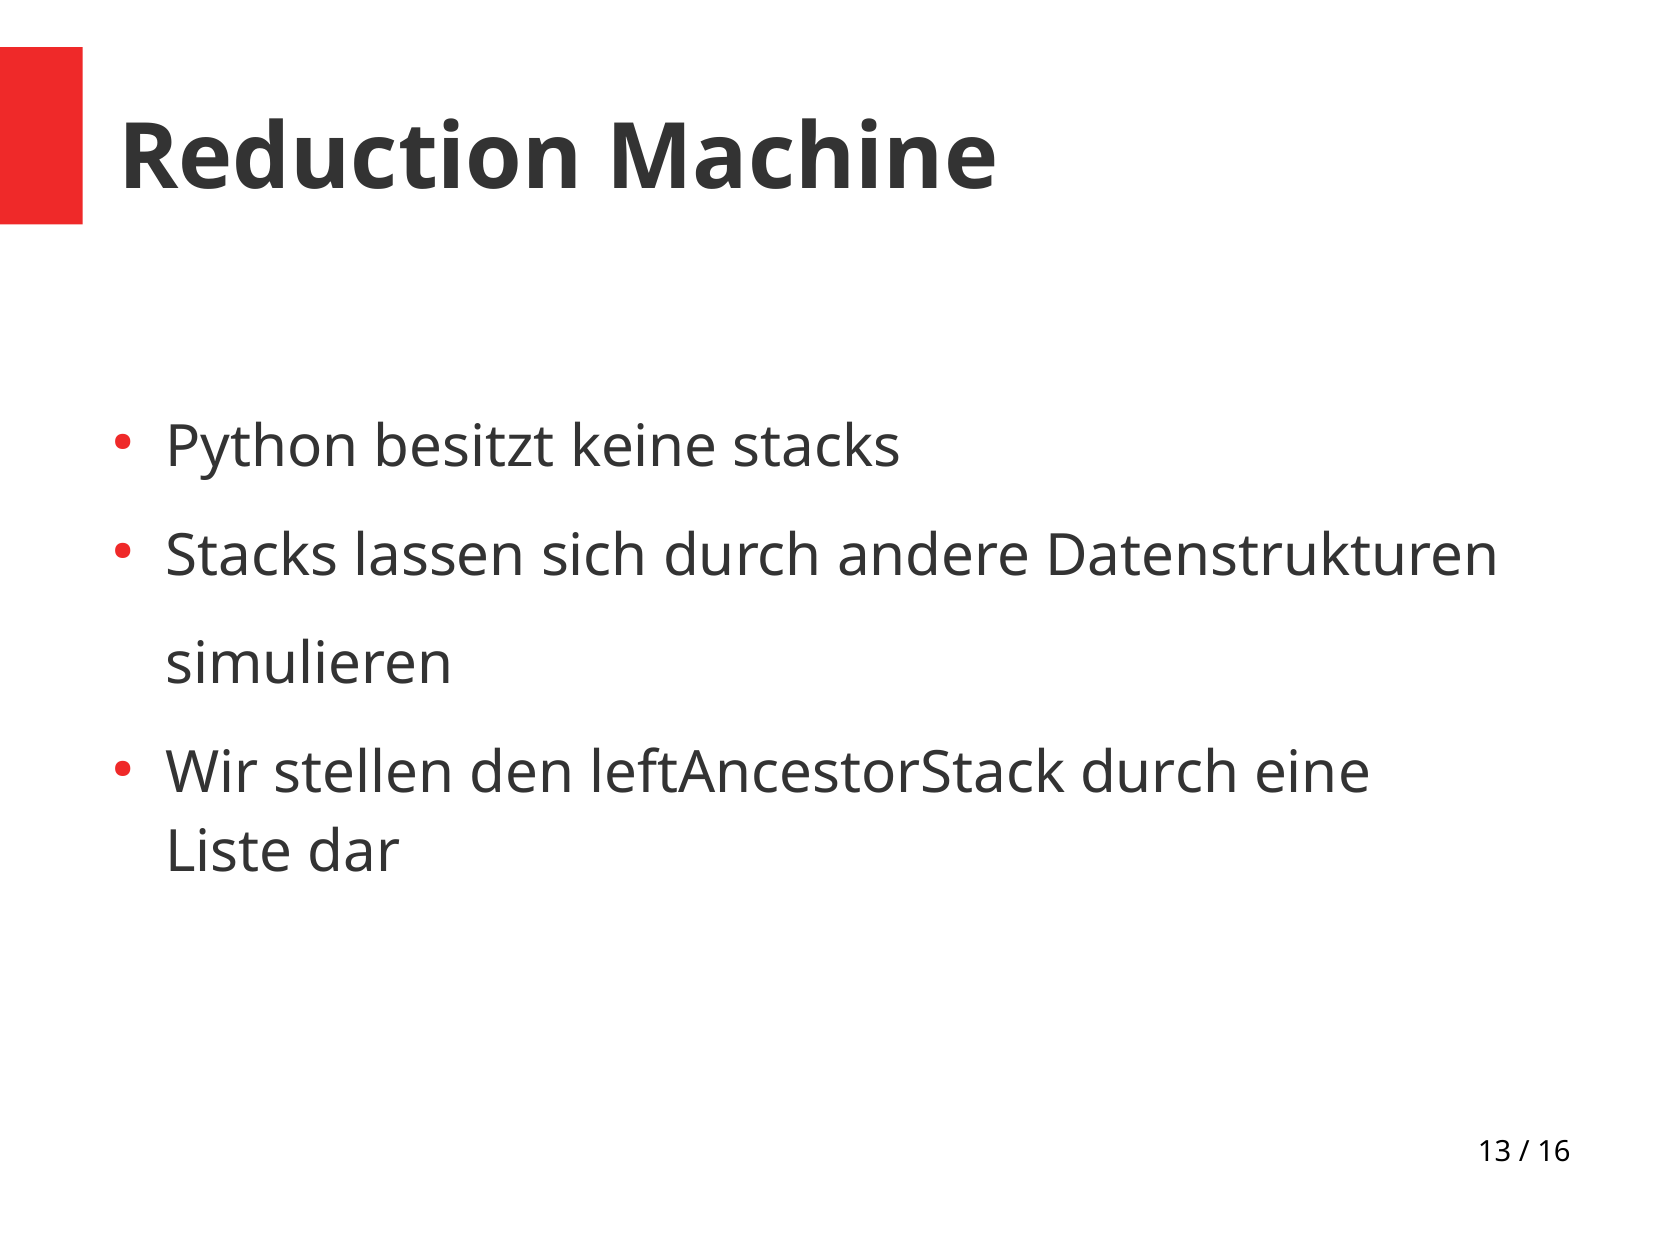

# Reduction Machine
Python besitzt keine stacks
Stacks lassen sich durch andere Datenstrukturen
simulieren
Wir stellen den leftAncestorStack durch eine Liste dar
13